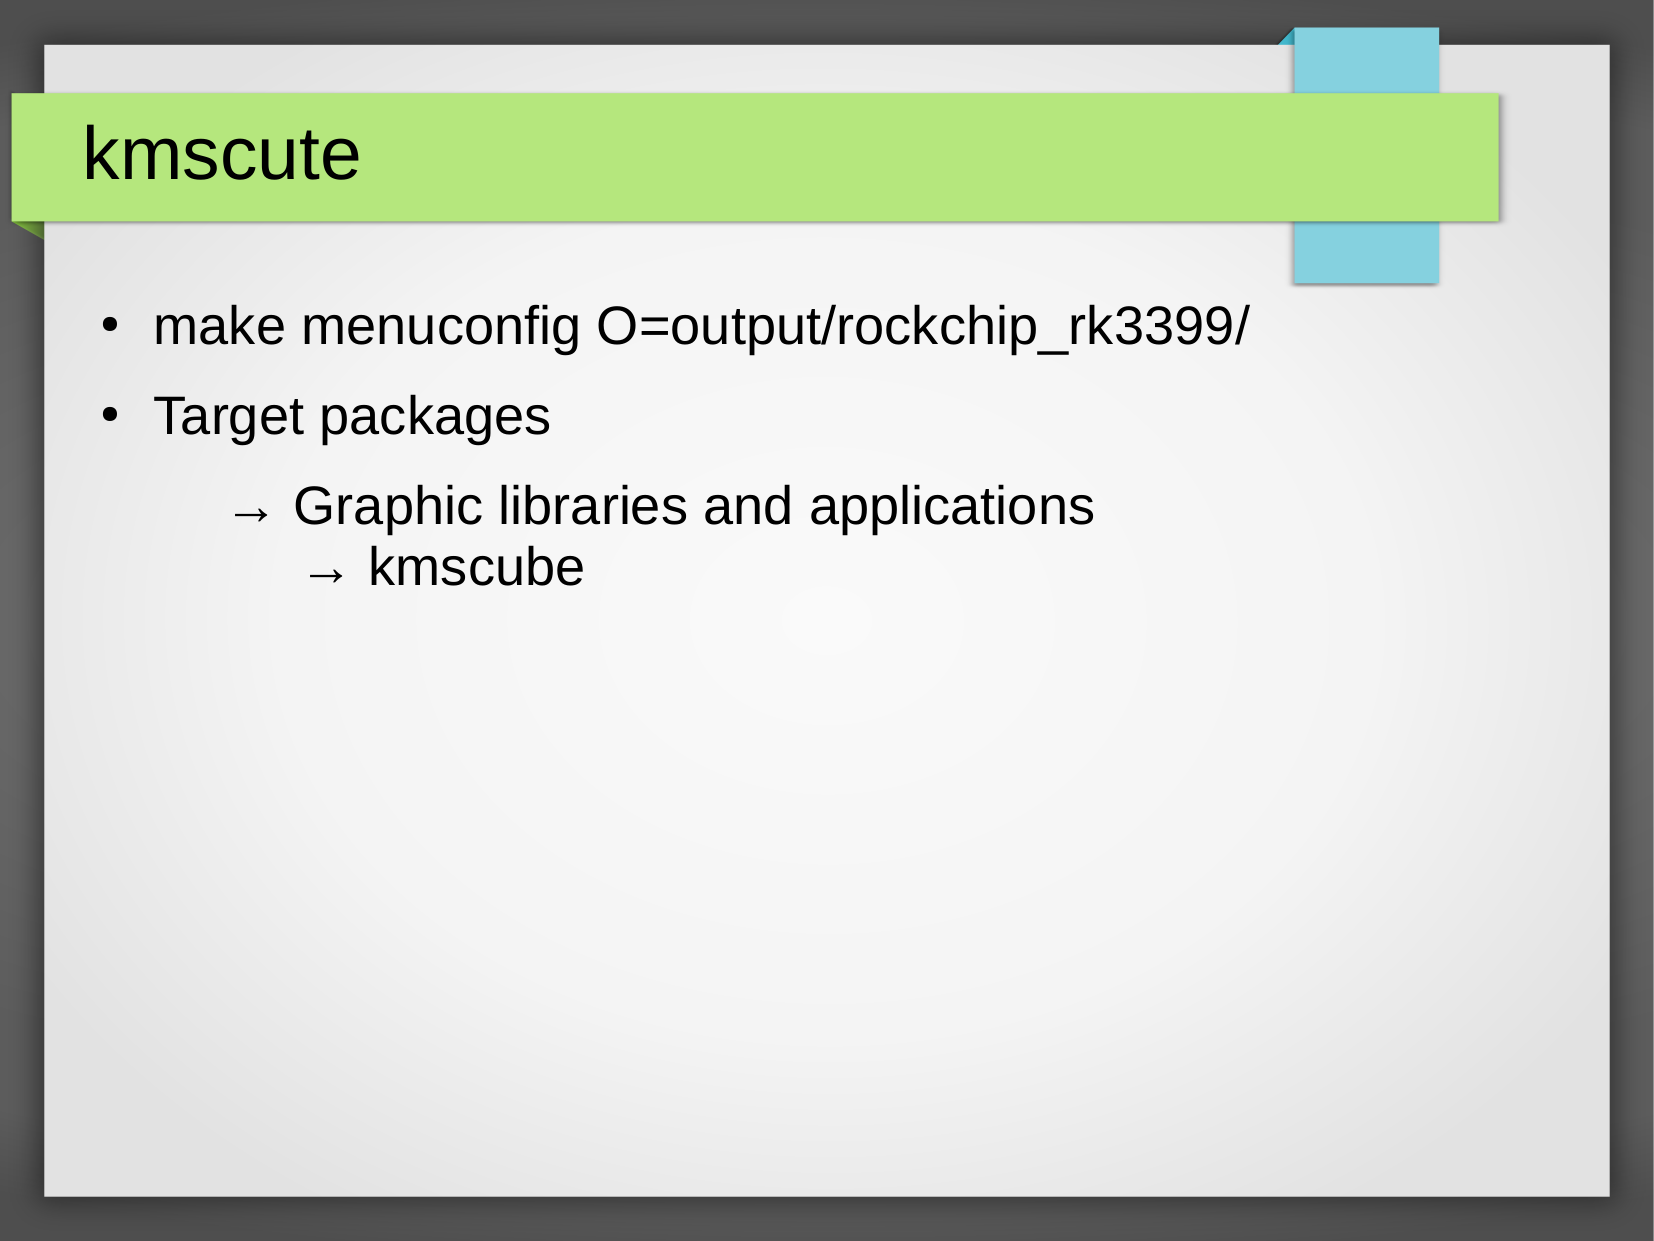

kmscute
# make menuconfig O=output/rockchip_rk3399/
Target packages
→ Graphic libraries and applications
	→ kmscube